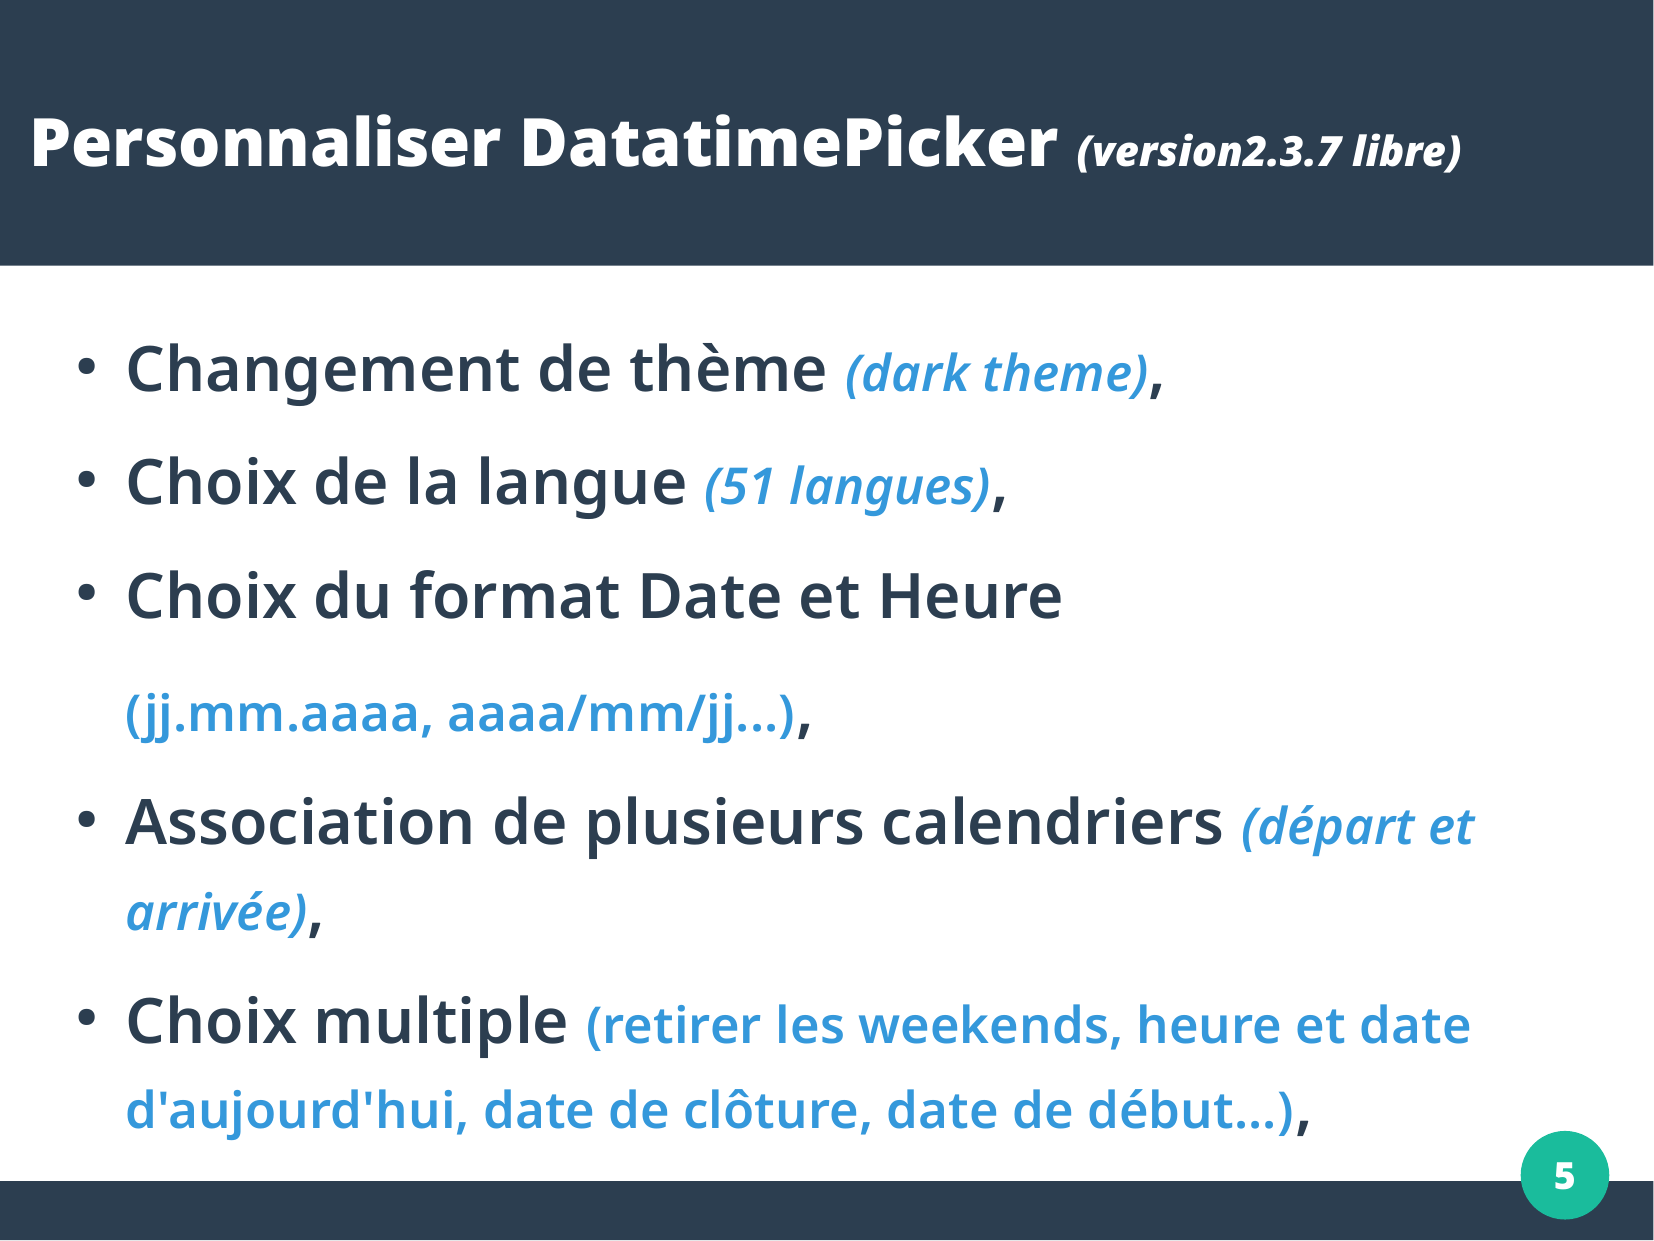

# Personnaliser DatatimePicker (version2.3.7 libre)
Changement de thème (dark theme),
Choix de la langue (51 langues),
Choix du format Date et Heure
(jj.mm.aaaa, aaaa/mm/jj...),
Association de plusieurs calendriers (départ et arrivée),
Choix multiple (retirer les weekends, heure et date d'aujourd'hui, date de clôture, date de début...),
5